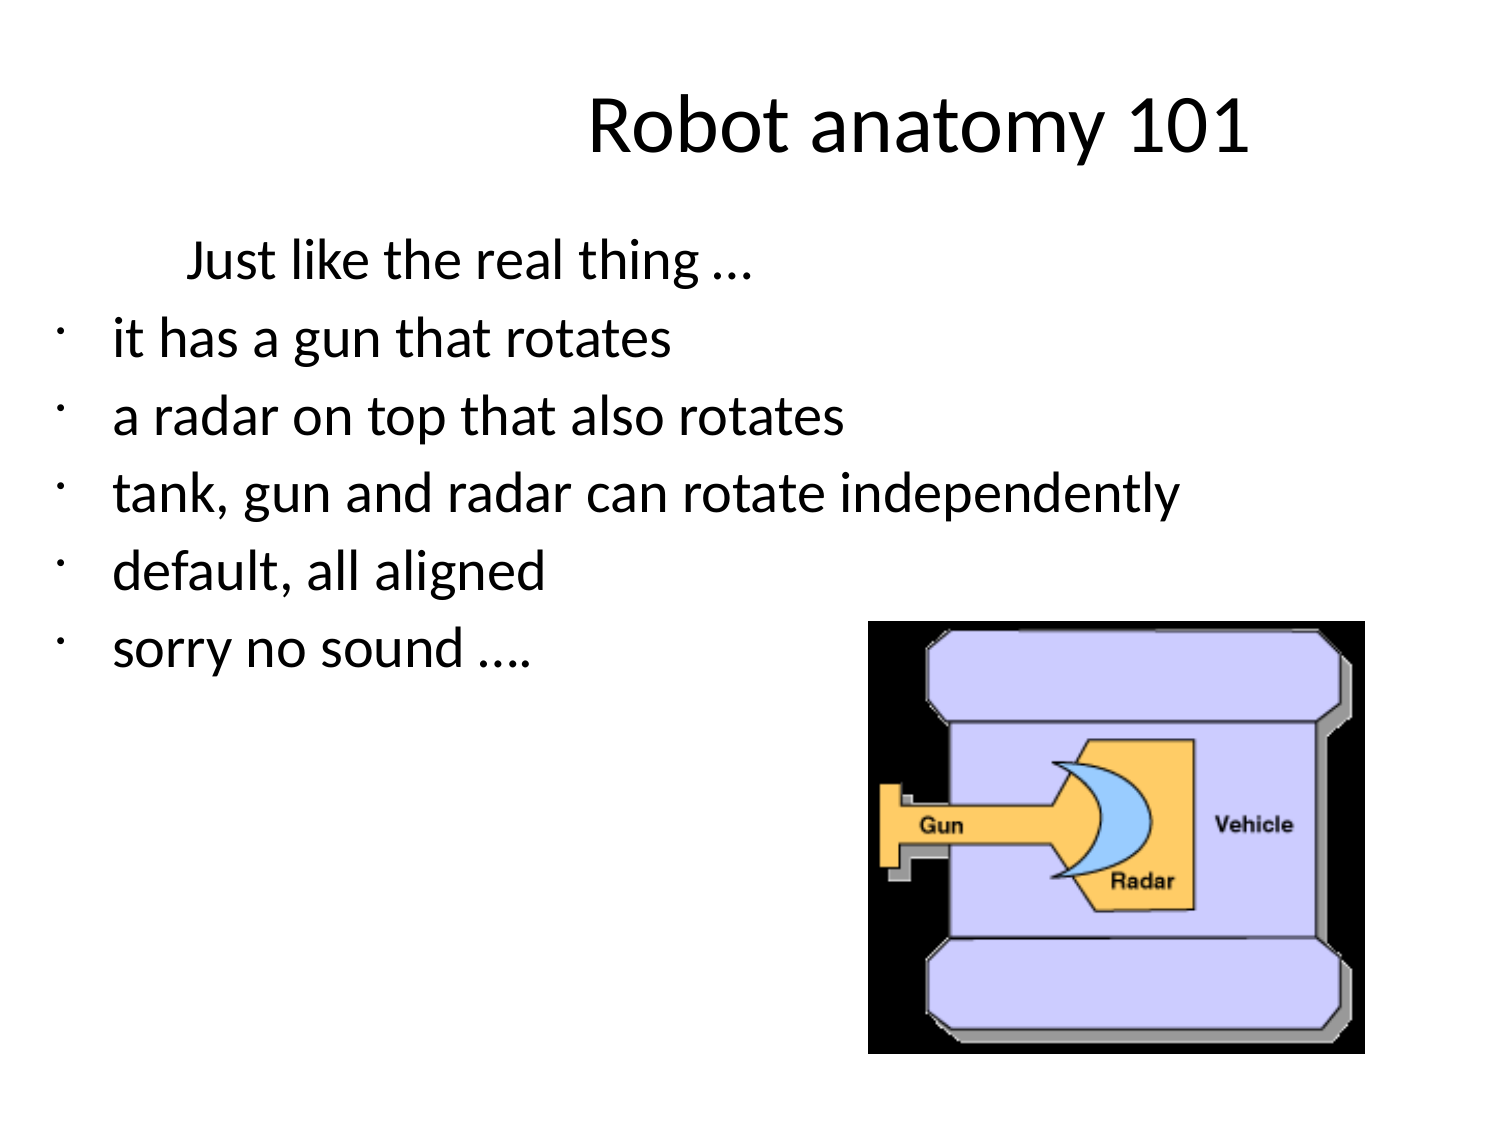

# Robot anatomy 101
	Just like the real thing …
it has a gun that rotates
a radar on top that also rotates
tank, gun and radar can rotate independently
default, all aligned
sorry no sound ….